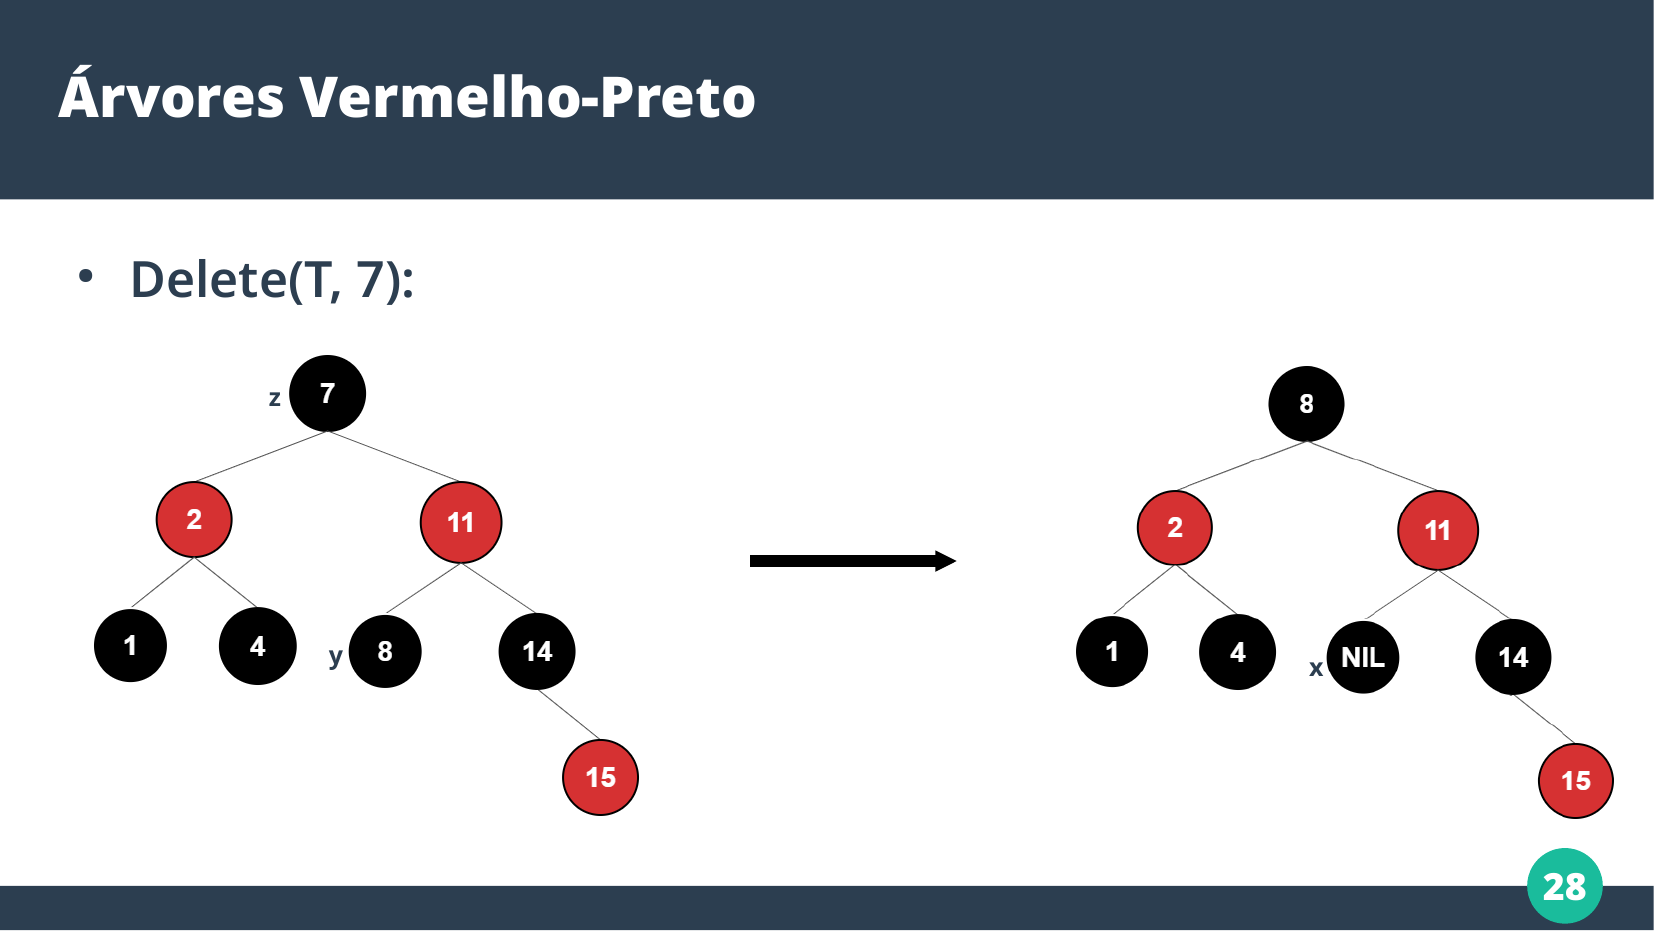

# Árvores Vermelho-Preto
Delete(T, 7):
z
y
x